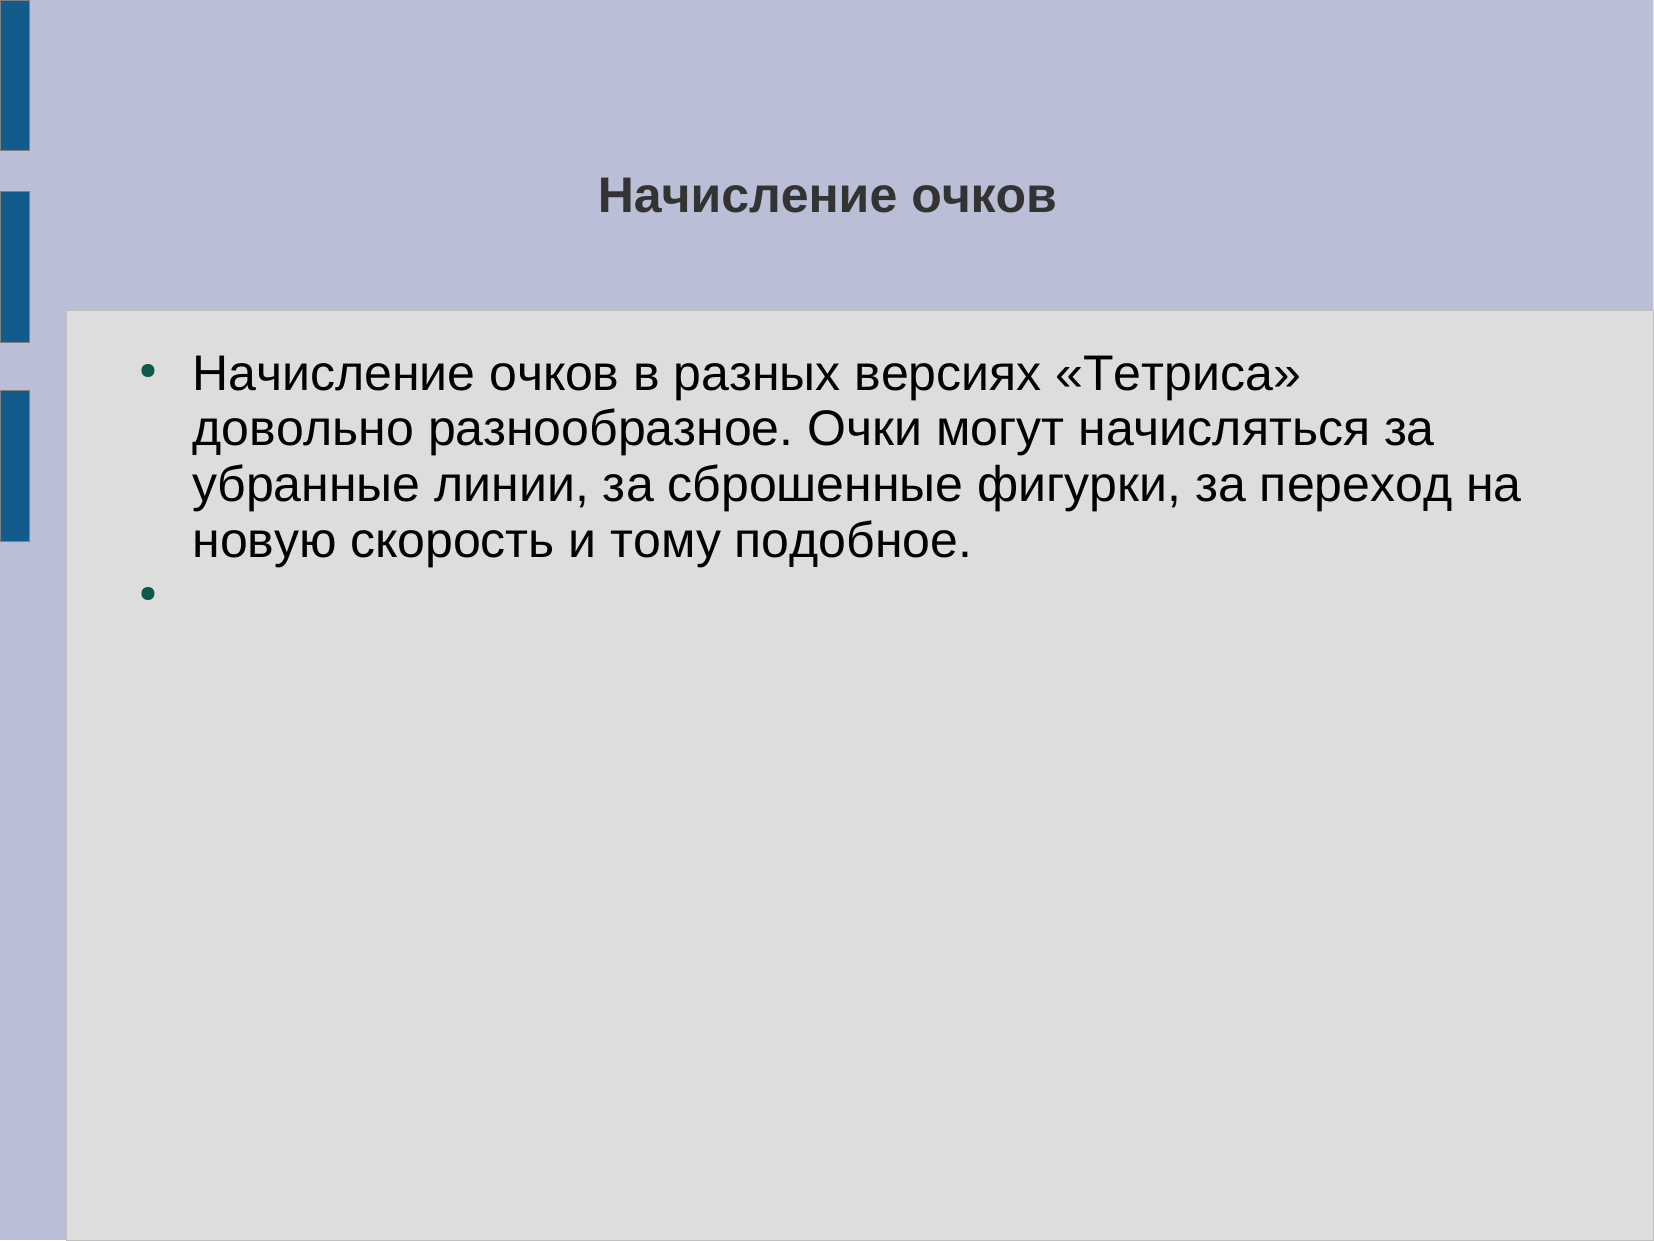

# Начисление очков
Начисление очков в разных версиях «Тетриса» довольно разнообразное. Очки могут начисляться за убранные линии, за сброшенные фигурки, за переход на новую скорость и тому подобное.